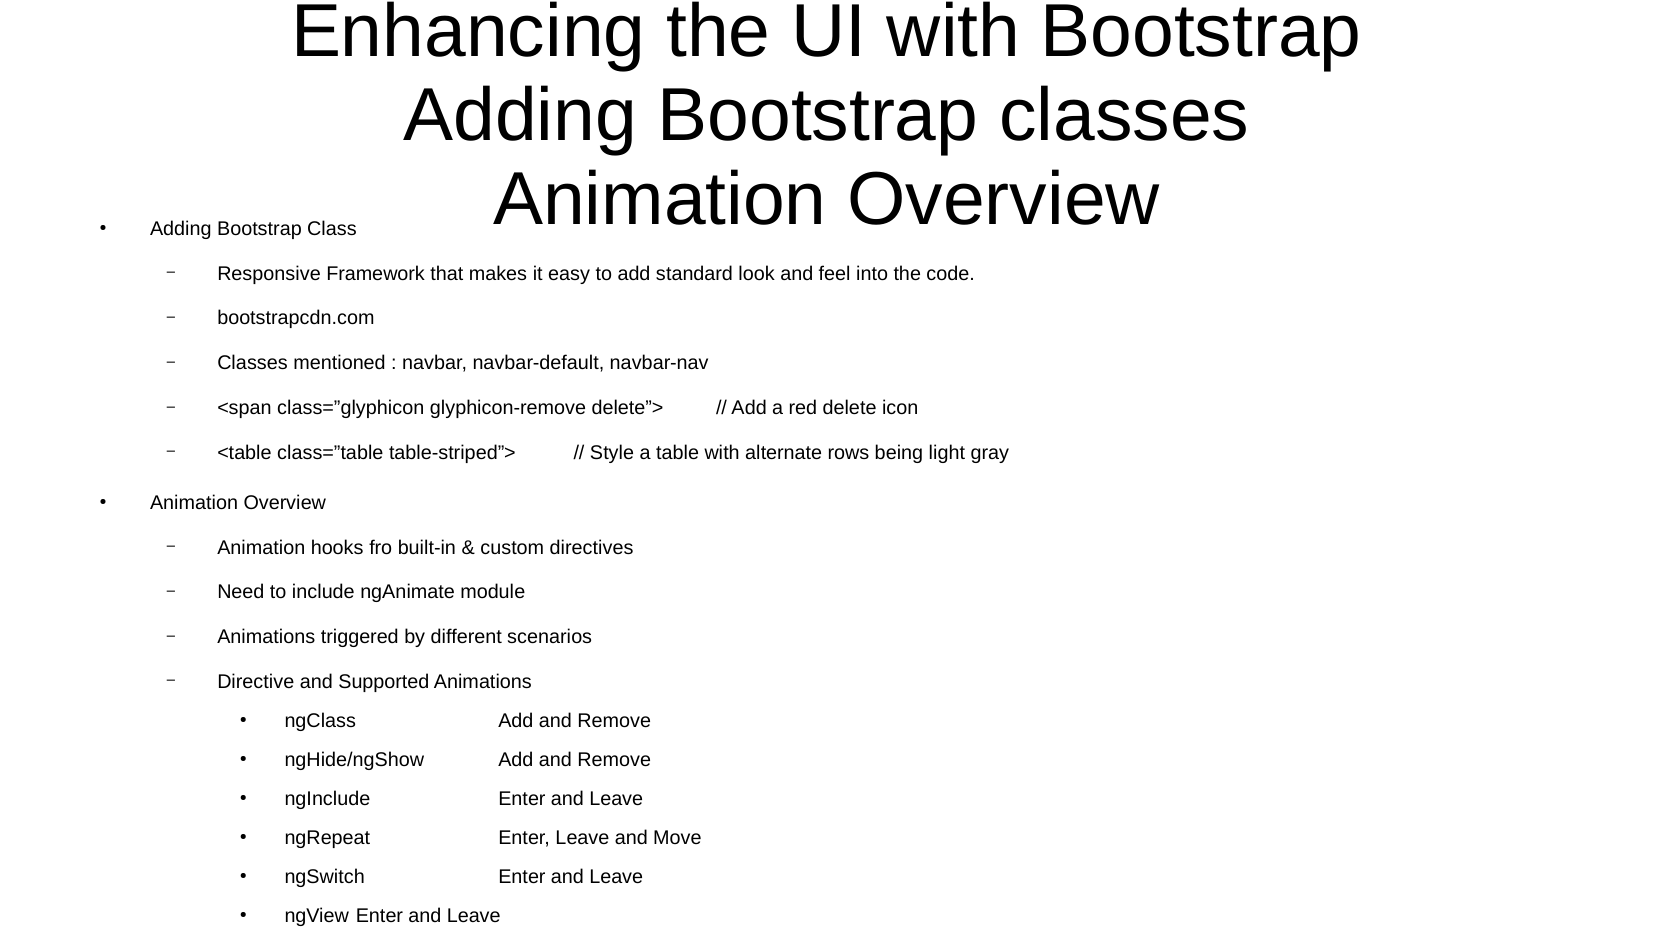

# Enhancing the UI with Bootstrap Adding Bootstrap classes Animation Overview
Adding Bootstrap Class
Responsive Framework that makes it easy to add standard look and feel into the code.
bootstrapcdn.com
Classes mentioned : navbar, navbar-default, navbar-nav
<span class=”glyphicon glyphicon-remove delete”> 		// Add a red delete icon
<table class=”table table-striped”> 				// Style a table with alternate rows being light gray
Animation Overview
Animation hooks fro built-in & custom directives
Need to include ngAnimate module
Animations triggered by different scenarios
Directive and Supported Animations
ngClass		Add and Remove
ngHide/ngShow		Add and Remove
ngInclude		Enter and Leave
ngRepeat		Enter, Leave and Move
ngSwitch		Enter and Leave
ngView			Enter and Leave